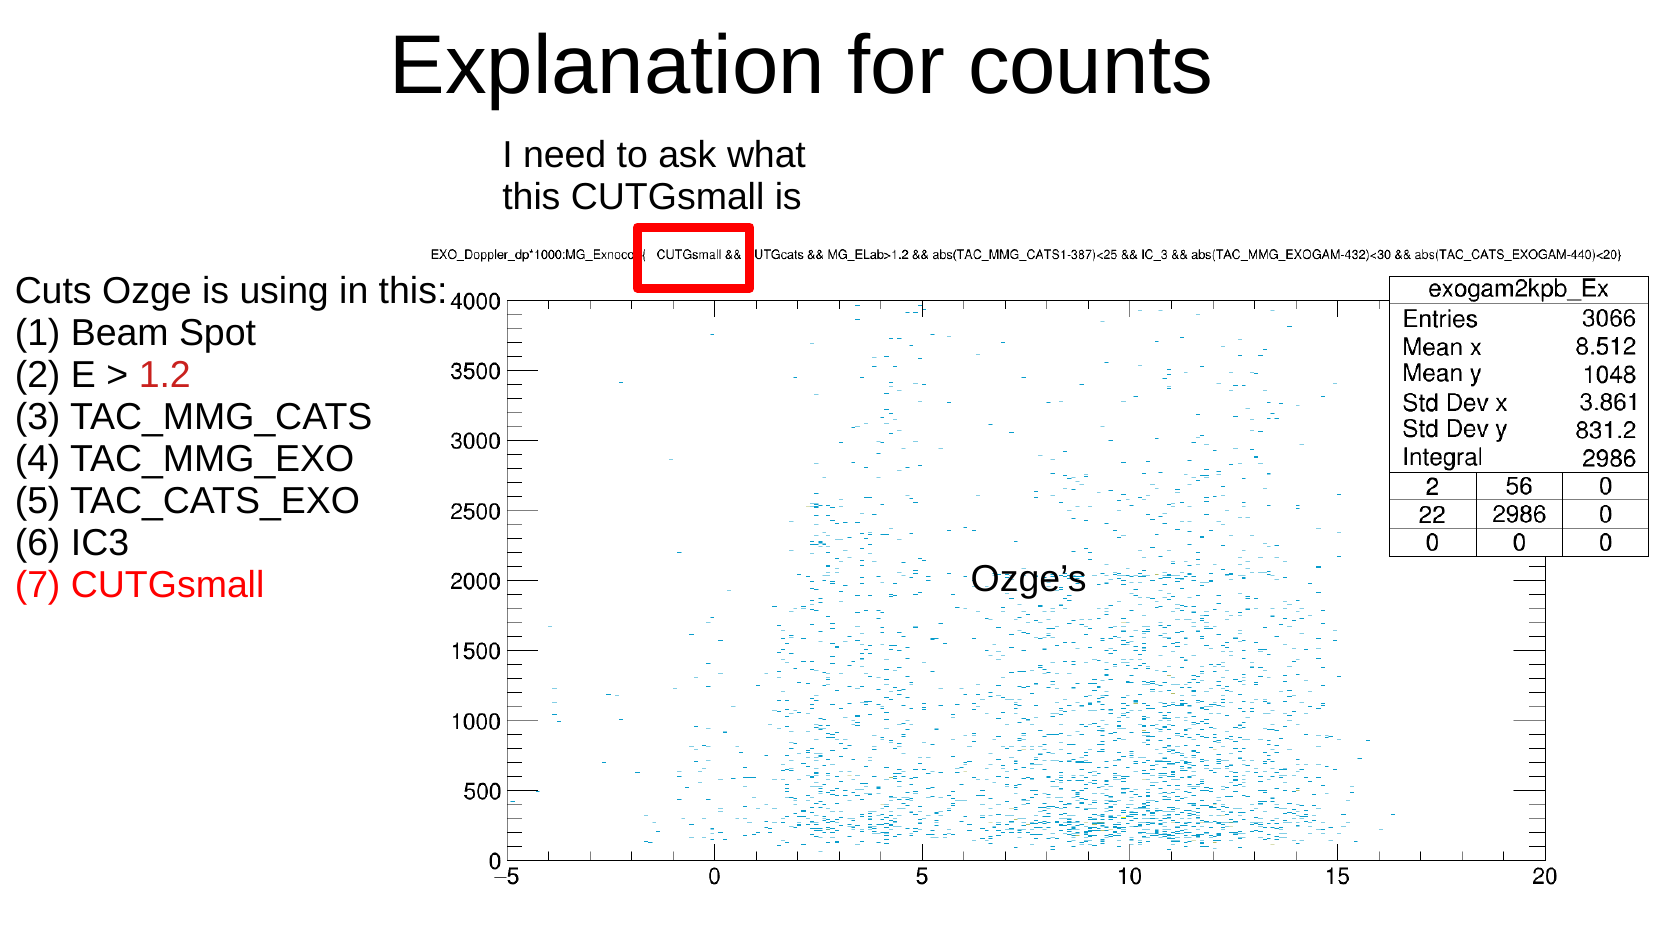

Explanation for counts
I need to ask what
this CUTGsmall is
Ozge’s
Cuts Ozge is using in this:
(1) Beam Spot
(2) E > 1.2
(3) TAC_MMG_CATS
(4) TAC_MMG_EXO
(5) TAC_CATS_EXO
(6) IC3
(7) CUTGsmall